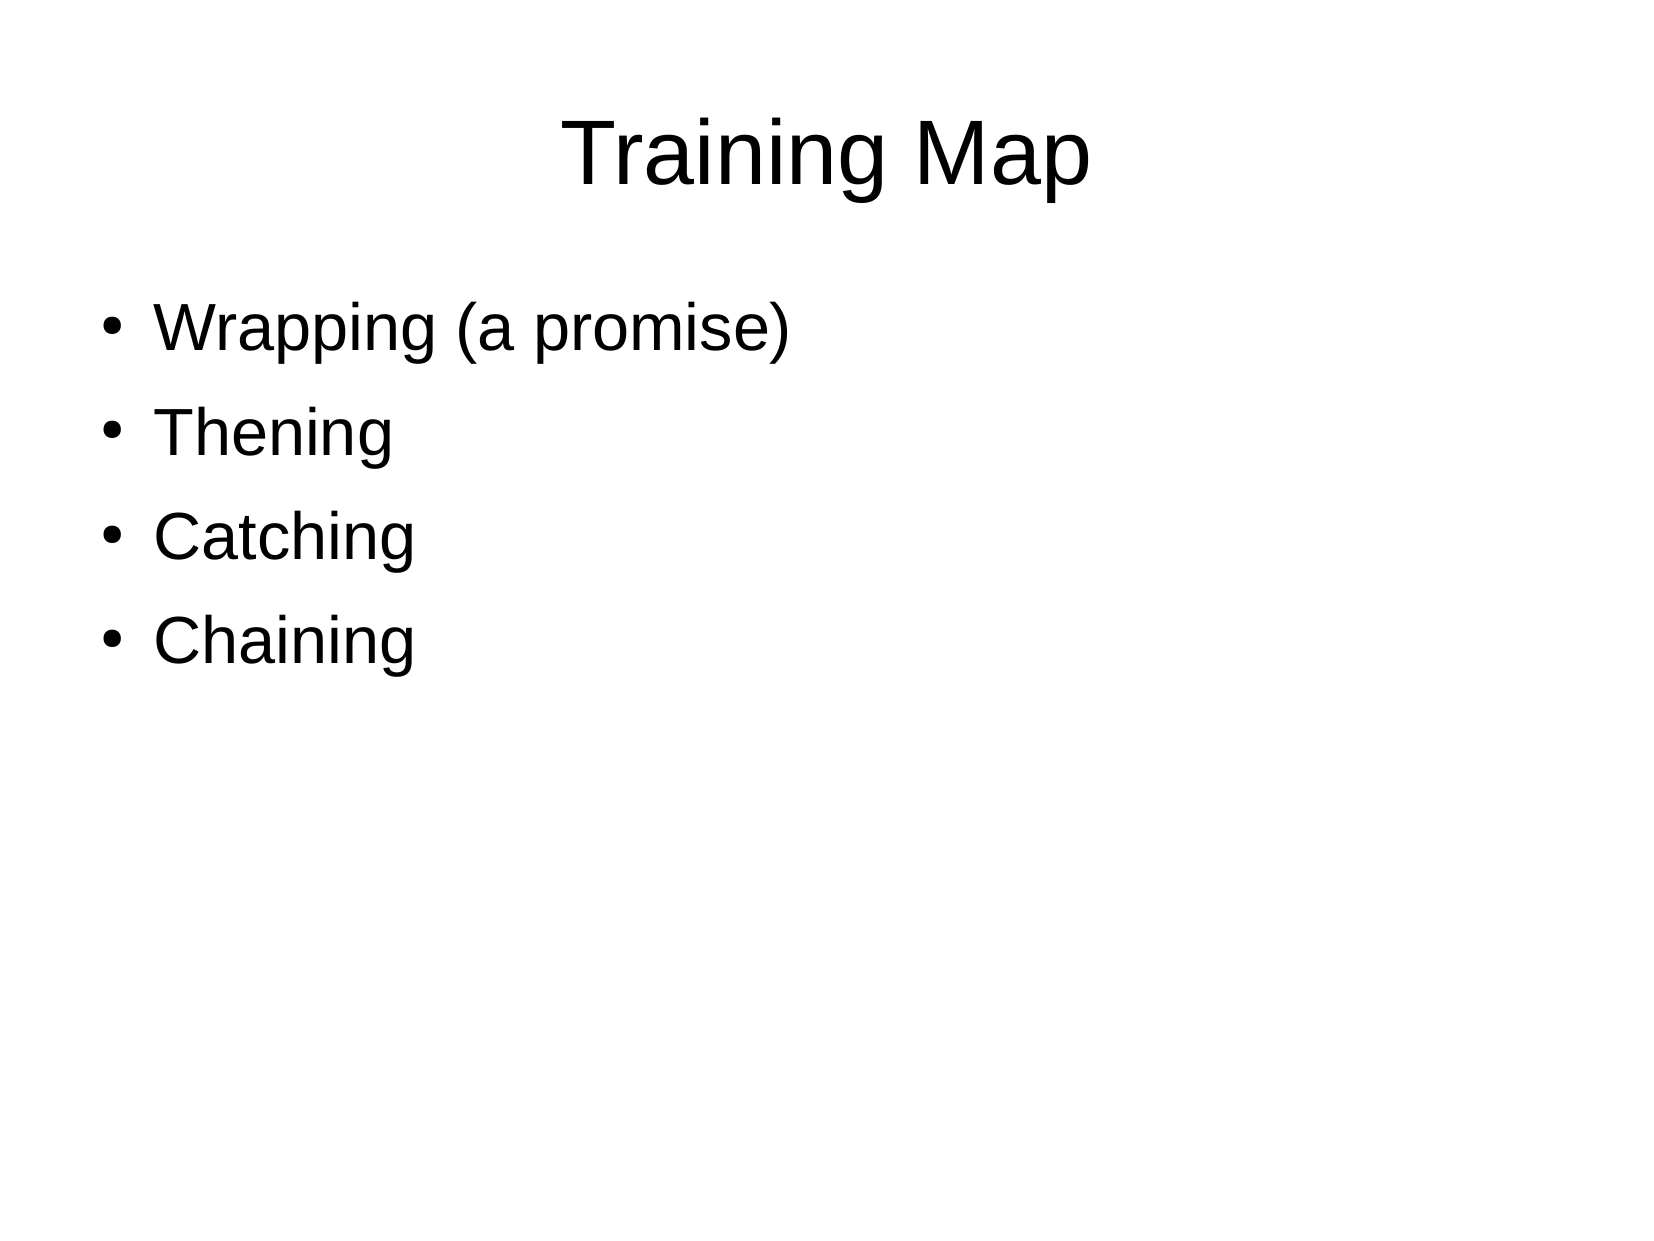

# Training Map
Wrapping (a promise)
Thening
Catching
Chaining